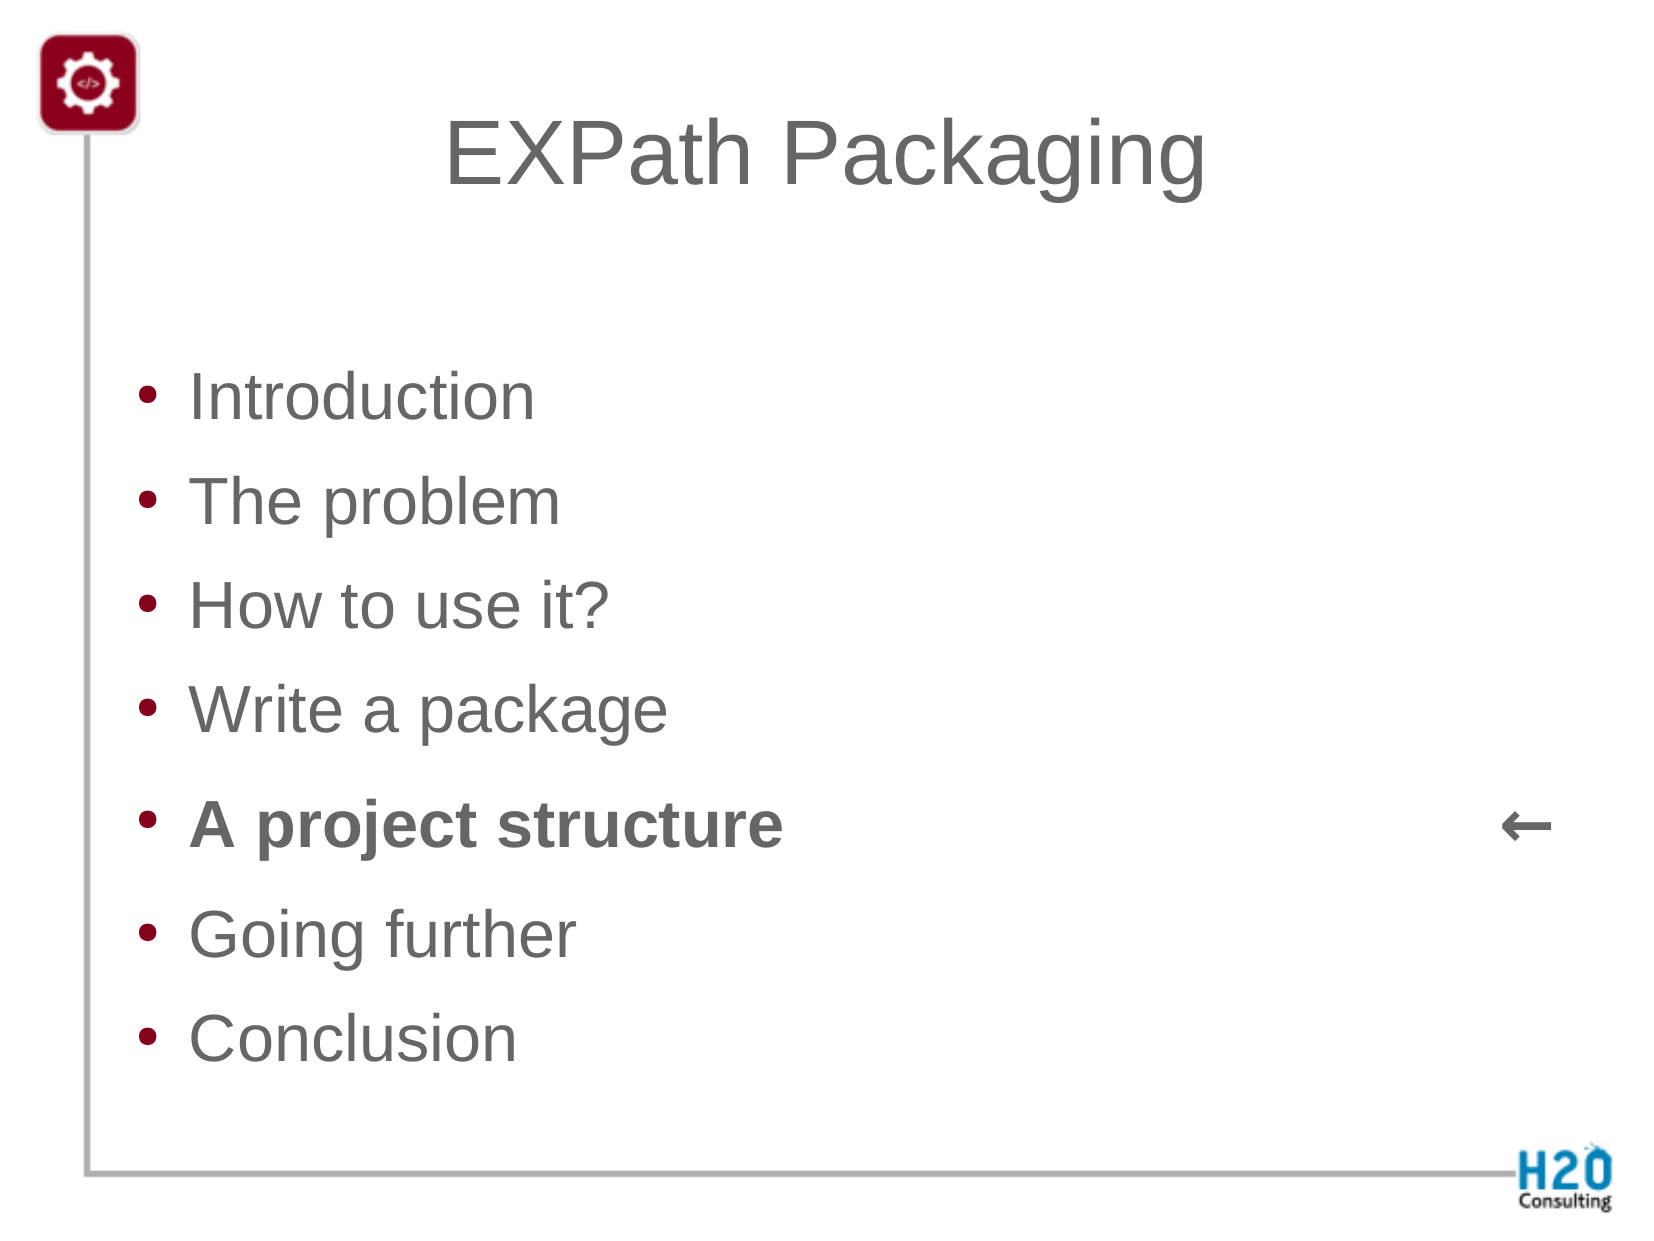

# EXPath Packaging
Introduction
The problem
How to use it?
Write a package
A project structure									 ←
Going further
Conclusion